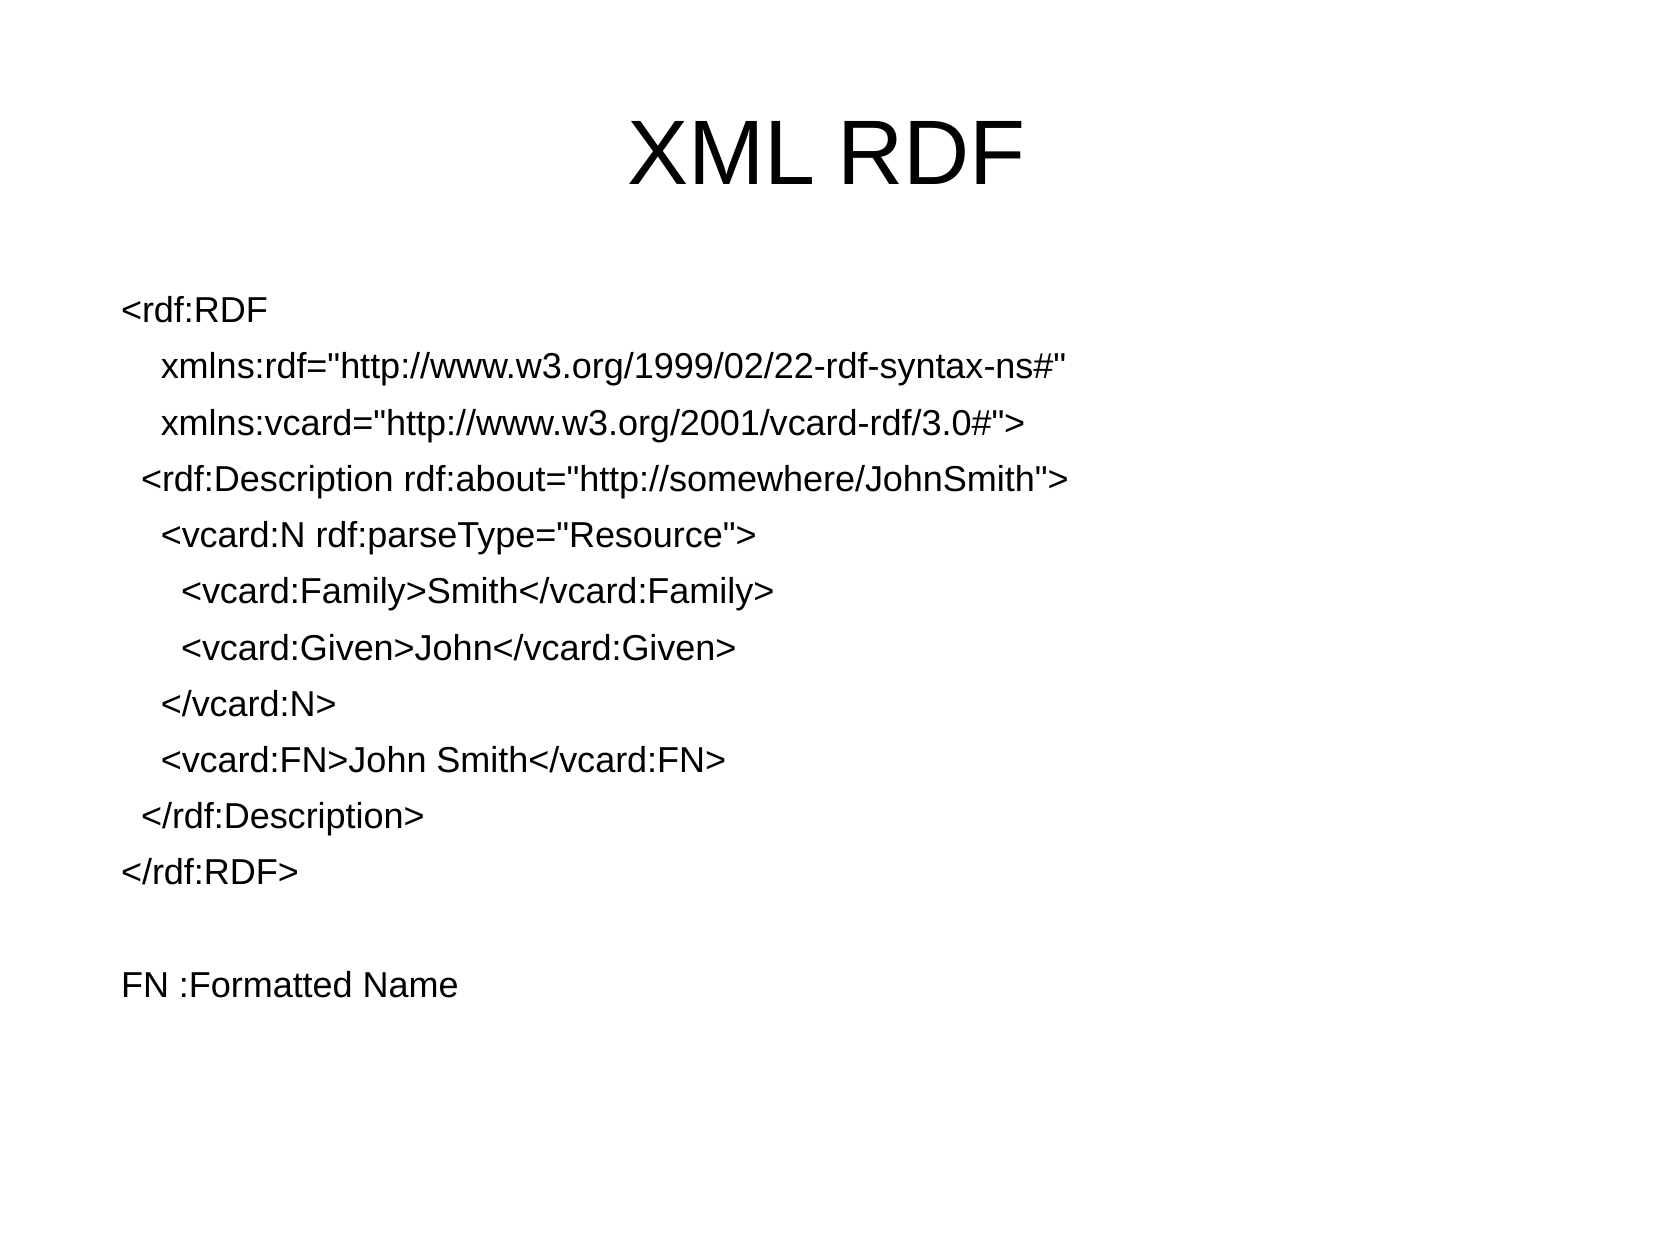

# XML RDF
<rdf:RDF
 xmlns:rdf="http://www.w3.org/1999/02/22-rdf-syntax-ns#"
 xmlns:vcard="http://www.w3.org/2001/vcard-rdf/3.0#">
 <rdf:Description rdf:about="http://somewhere/JohnSmith">
 <vcard:N rdf:parseType="Resource">
 <vcard:Family>Smith</vcard:Family>
 <vcard:Given>John</vcard:Given>
 </vcard:N>
 <vcard:FN>John Smith</vcard:FN>
 </rdf:Description>
</rdf:RDF>
FN :Formatted Name